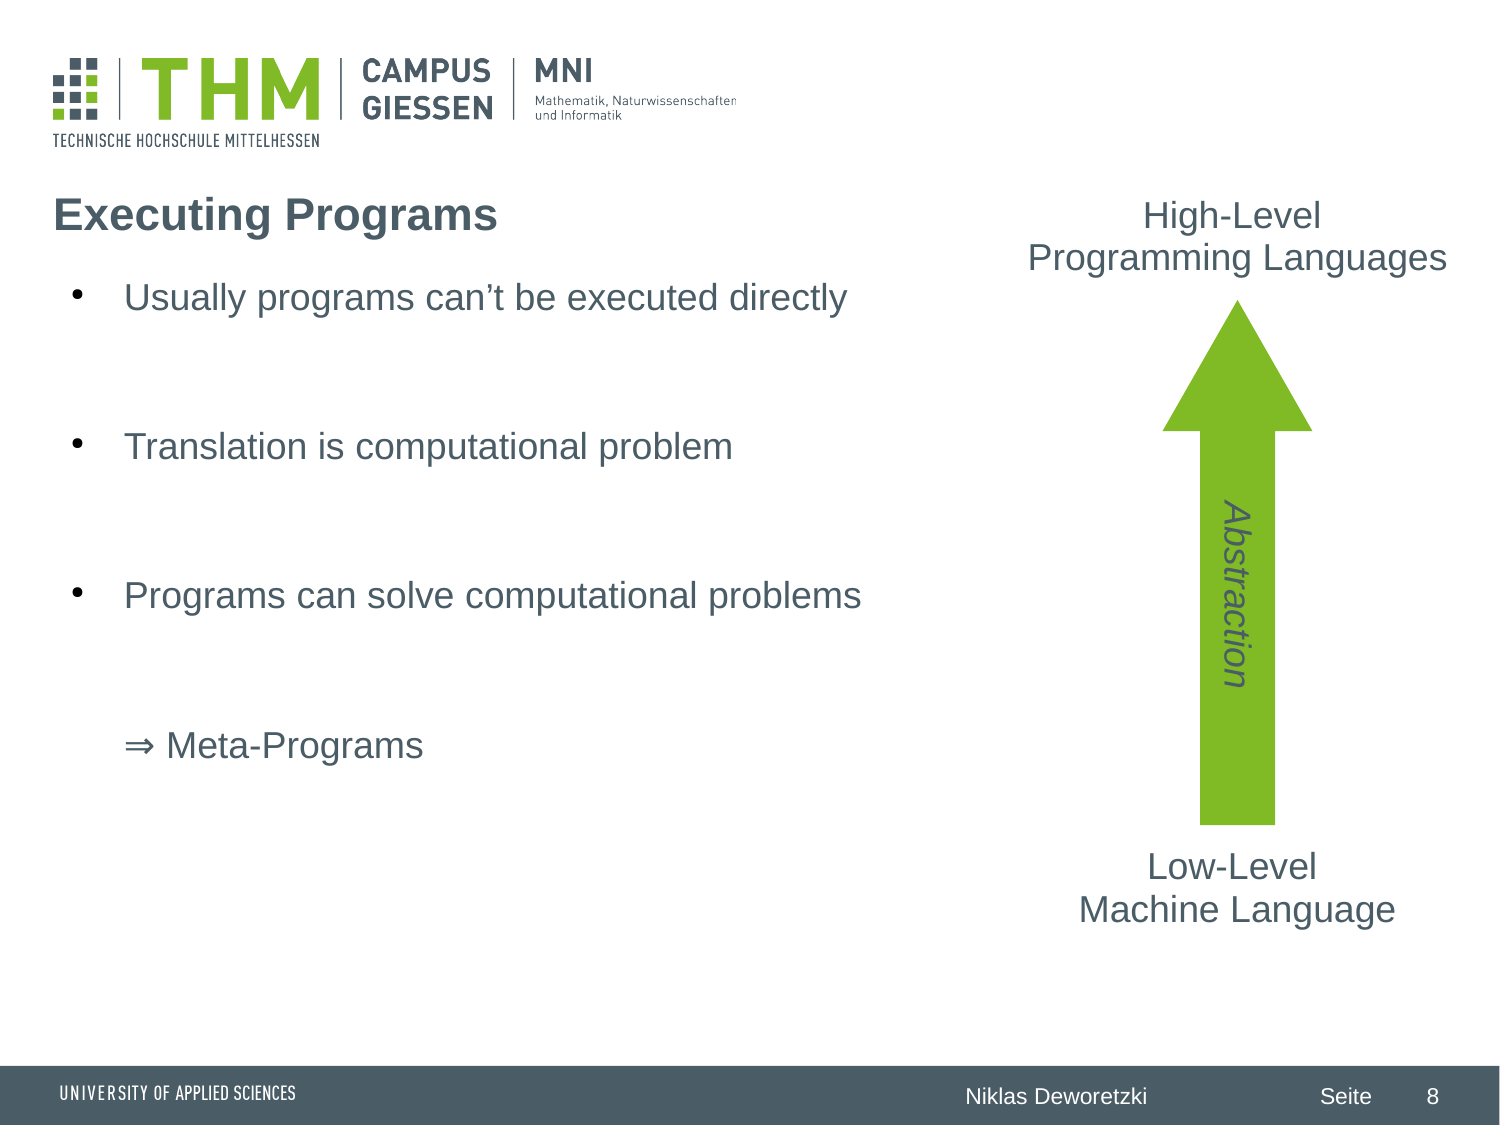

# Executing Programs
High-Level
Programming Languages
Usually programs can’t be executed directly
Translation is computational problem
Programs can solve computational problems
⇒ Meta-Programs
Abstraction
Low-Level
Machine Language